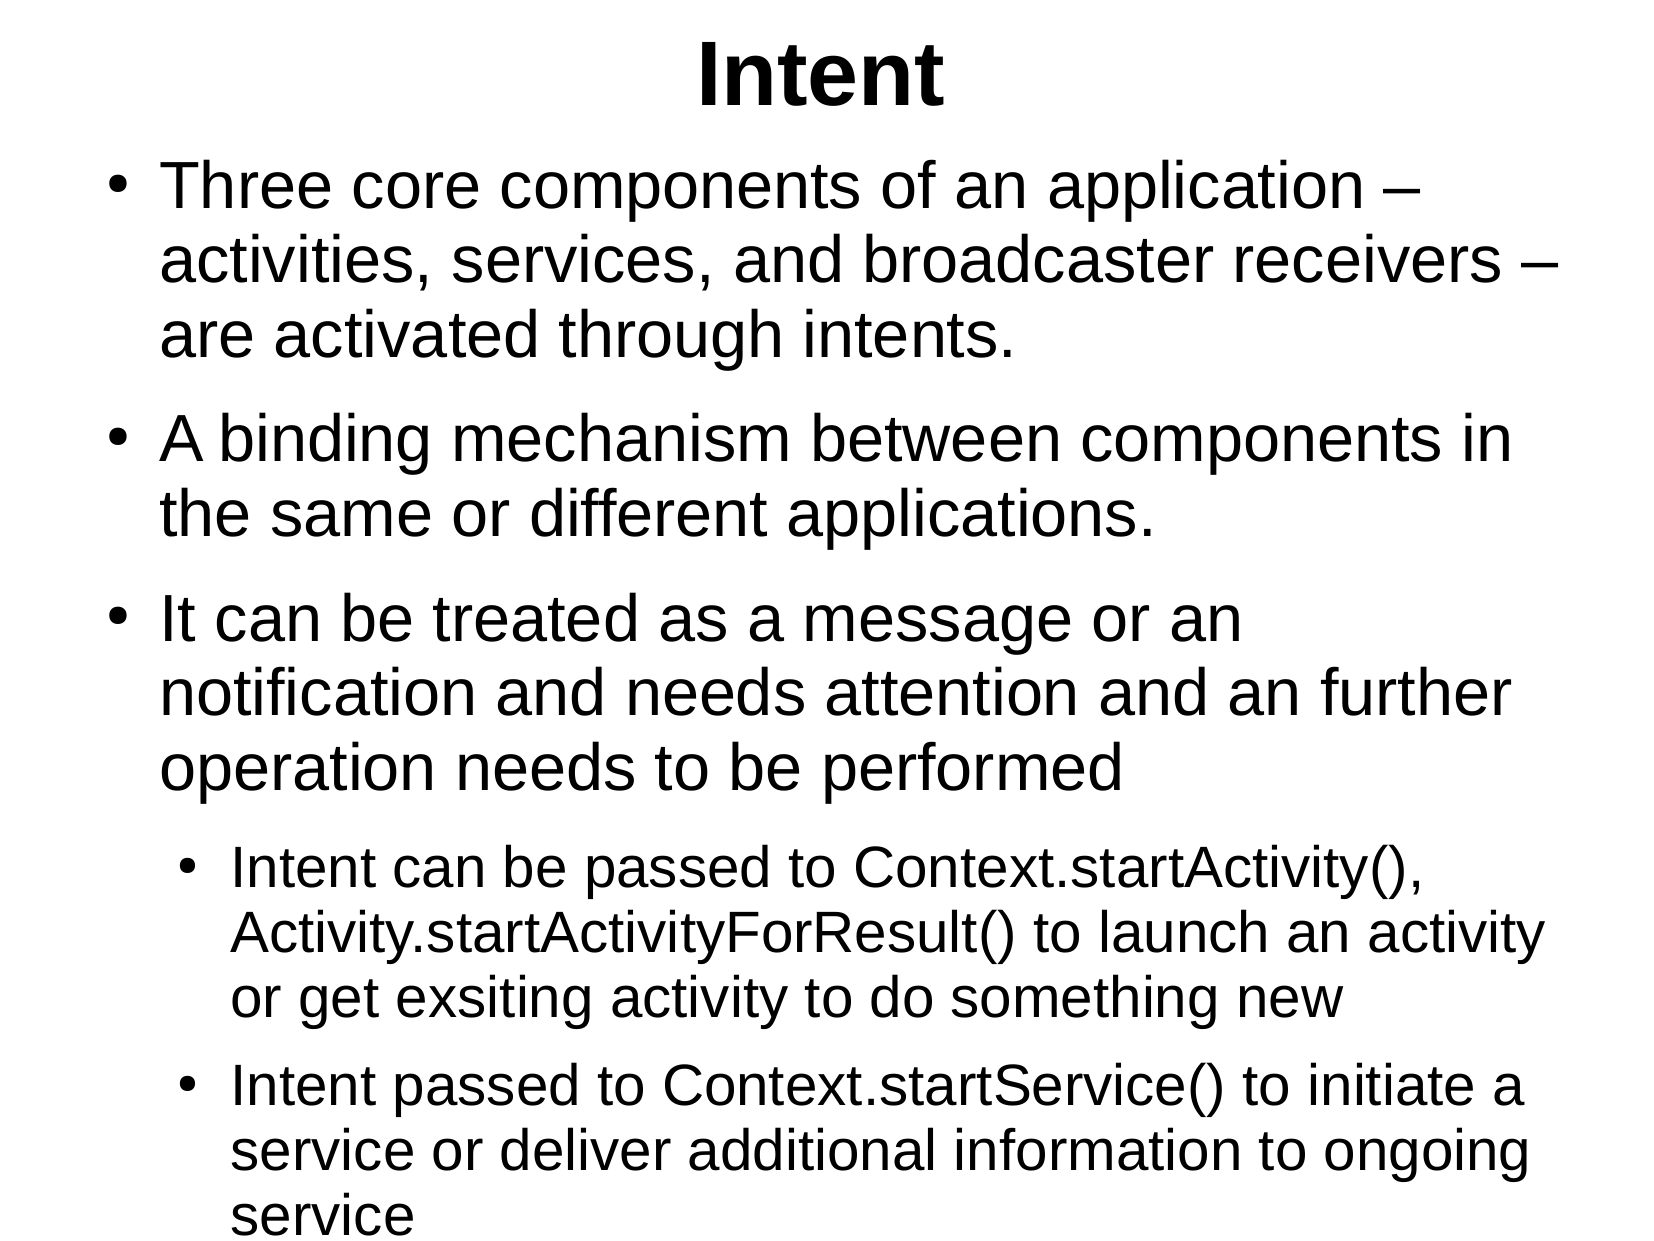

# Intent
Three core components of an application – activities, services, and broadcaster receivers – are activated through intents.
A binding mechanism between components in the same or different applications.
It can be treated as a message or an notification and needs attention and an further operation needs to be performed
Intent can be passed to Context.startActivity(), Activity.startActivityForResult() to launch an activity or get exsiting activity to do something new
Intent passed to Context.startService() to initiate a service or deliver additional information to ongoing service